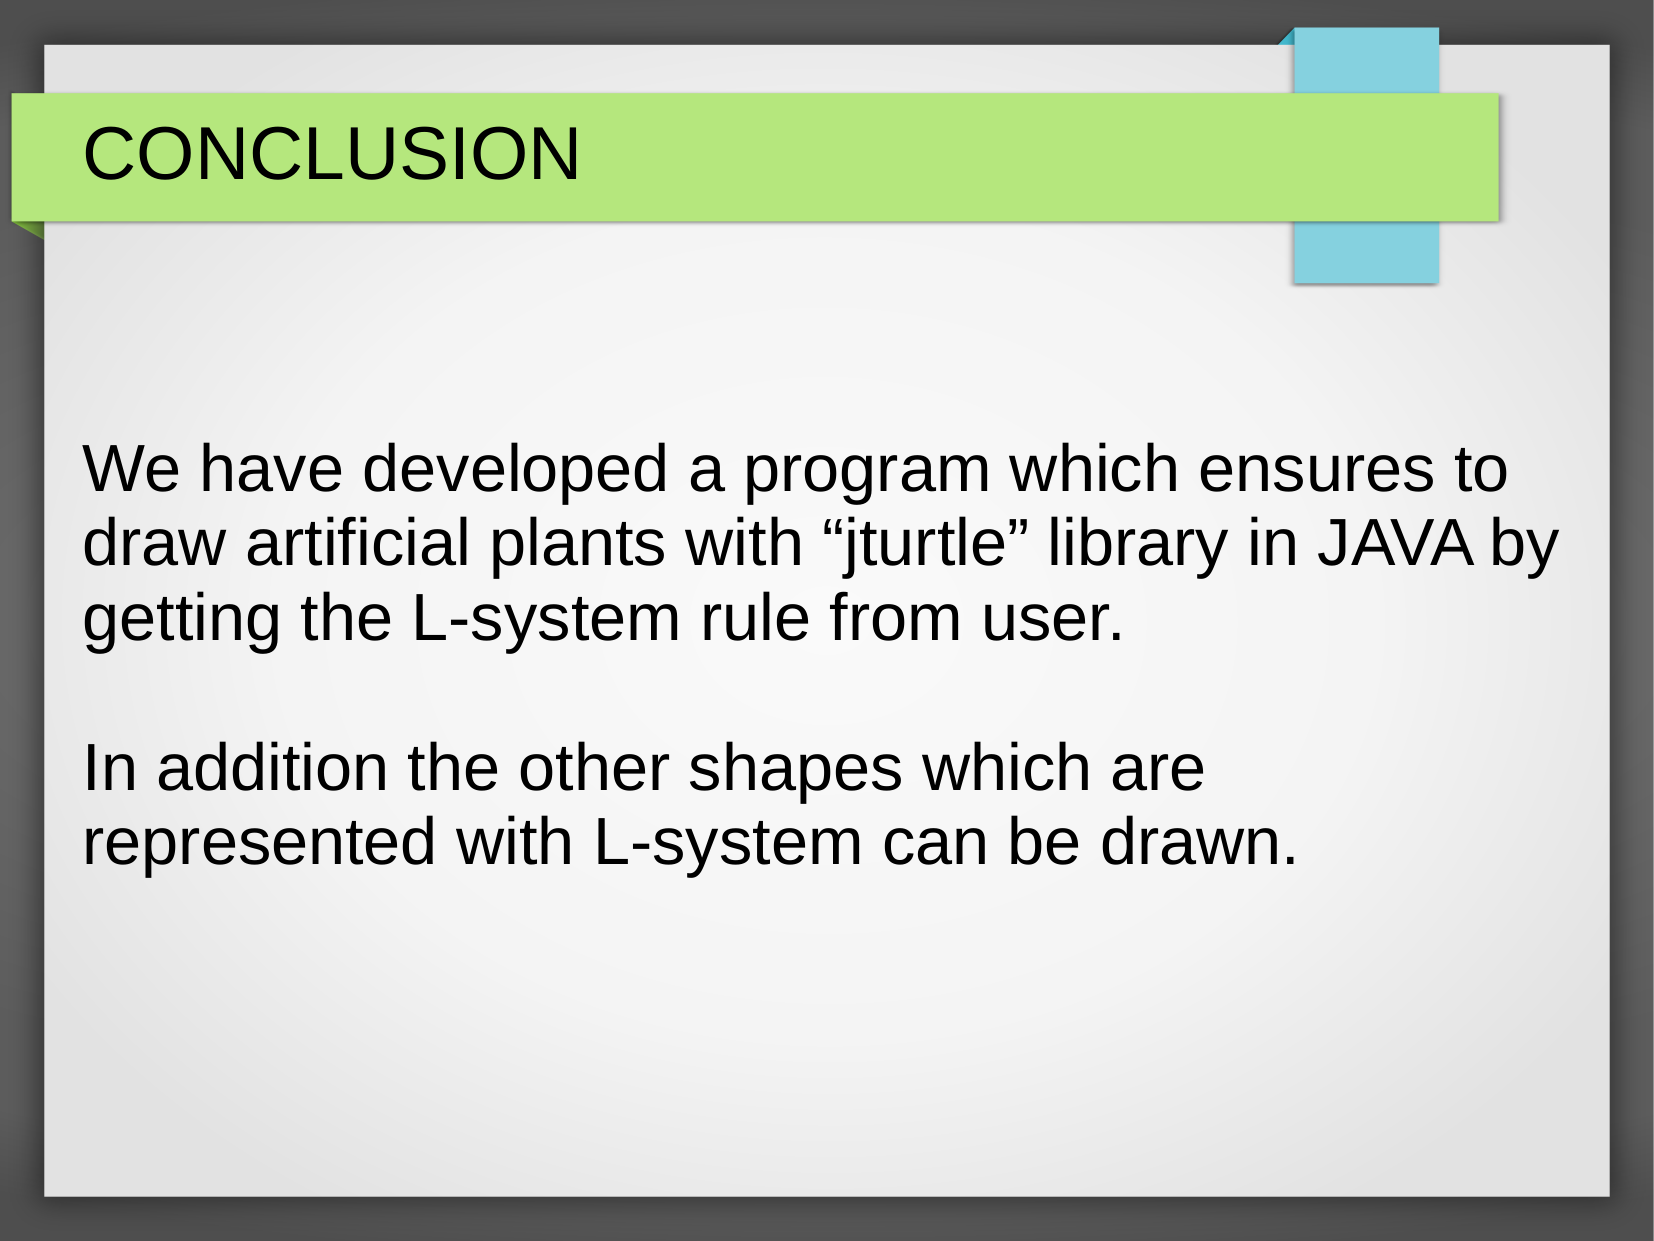

# CONCLUSION
We have developed a program which ensures to draw artificial plants with “jturtle” library in JAVA by getting the L-system rule from user.
In addition the other shapes which are represented with L-system can be drawn.